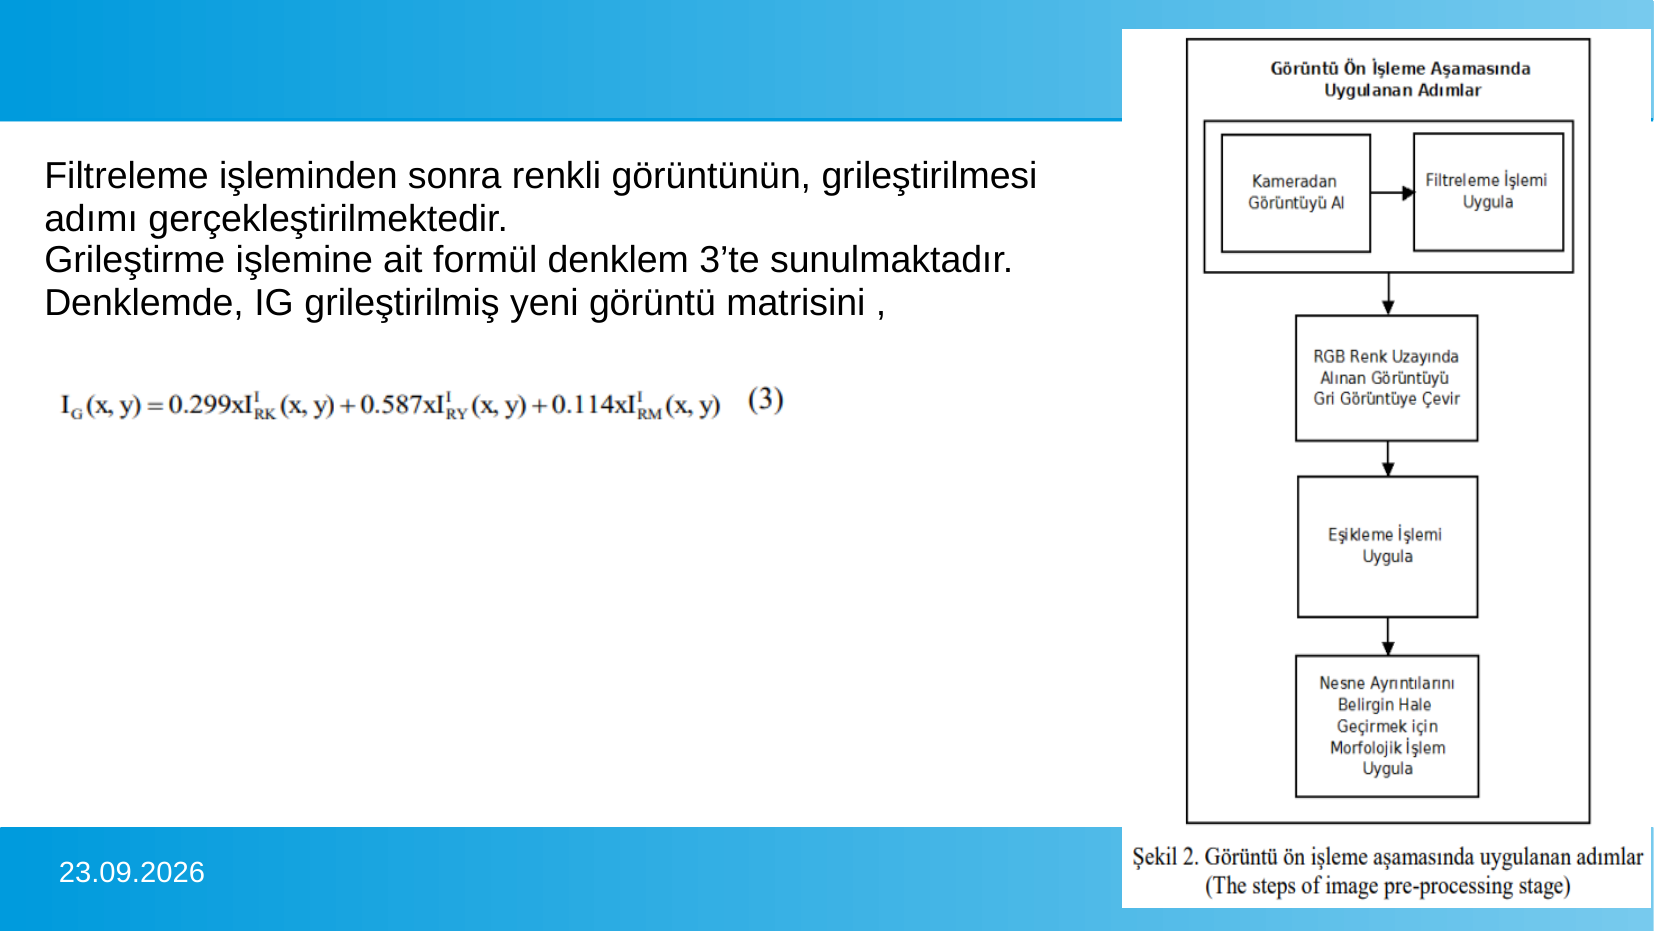

#
Filtreleme işleminden sonra renkli görüntünün, grileştirilmesi adımı gerçekleştirilmektedir.
Grileştirme işlemine ait formül denklem 3’te sunulmaktadır. Denklemde, IG grileştirilmiş yeni görüntü matrisini ,
4